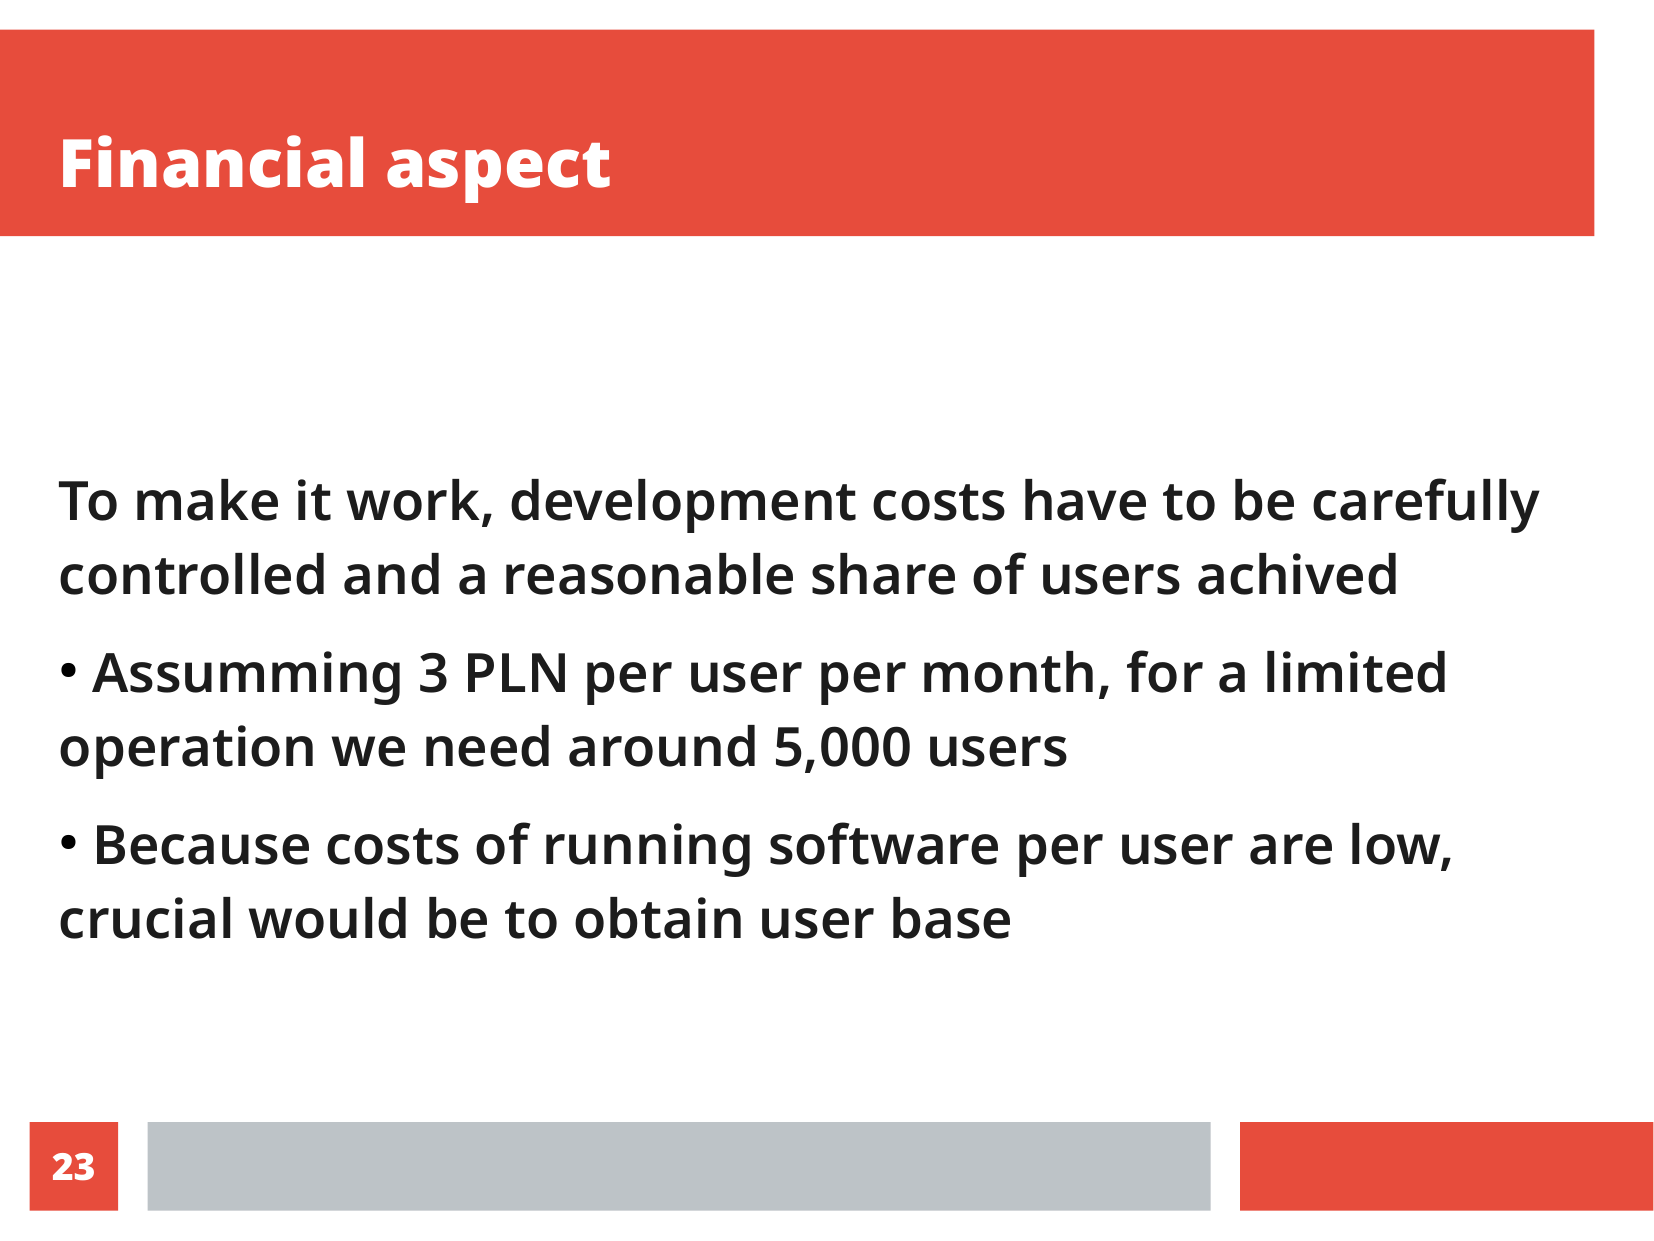

# Financial aspect
To make it work, development costs have to be carefully controlled and a reasonable share of users achived
 Assumming 3 PLN per user per month, for a limited operation we need around 5,000 users
 Because costs of running software per user are low, crucial would be to obtain user base
23